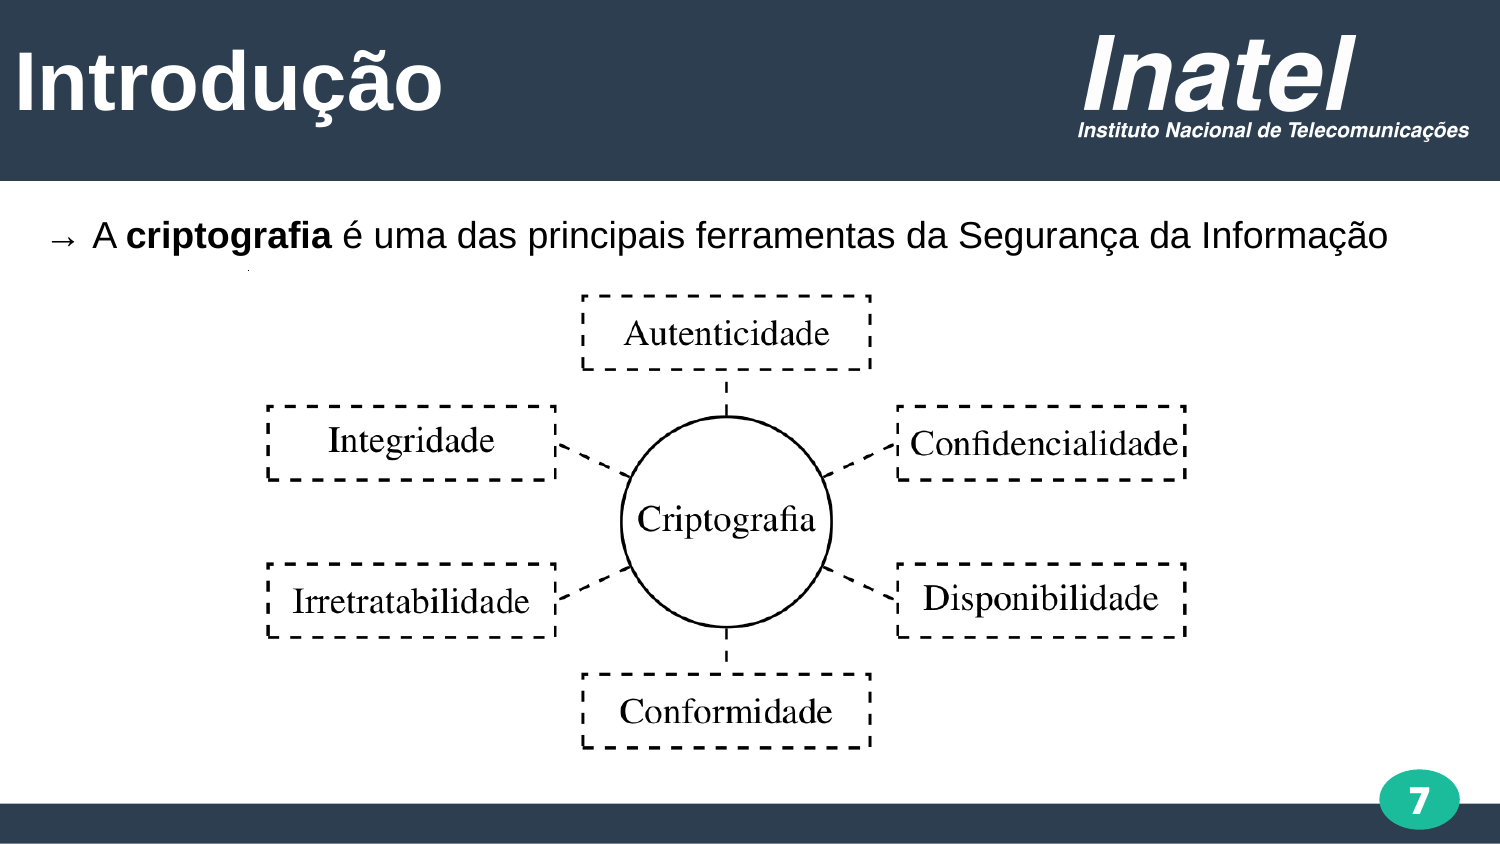

Introdução
→ A criptografia é uma das principais ferramentas da Segurança da Informação
7